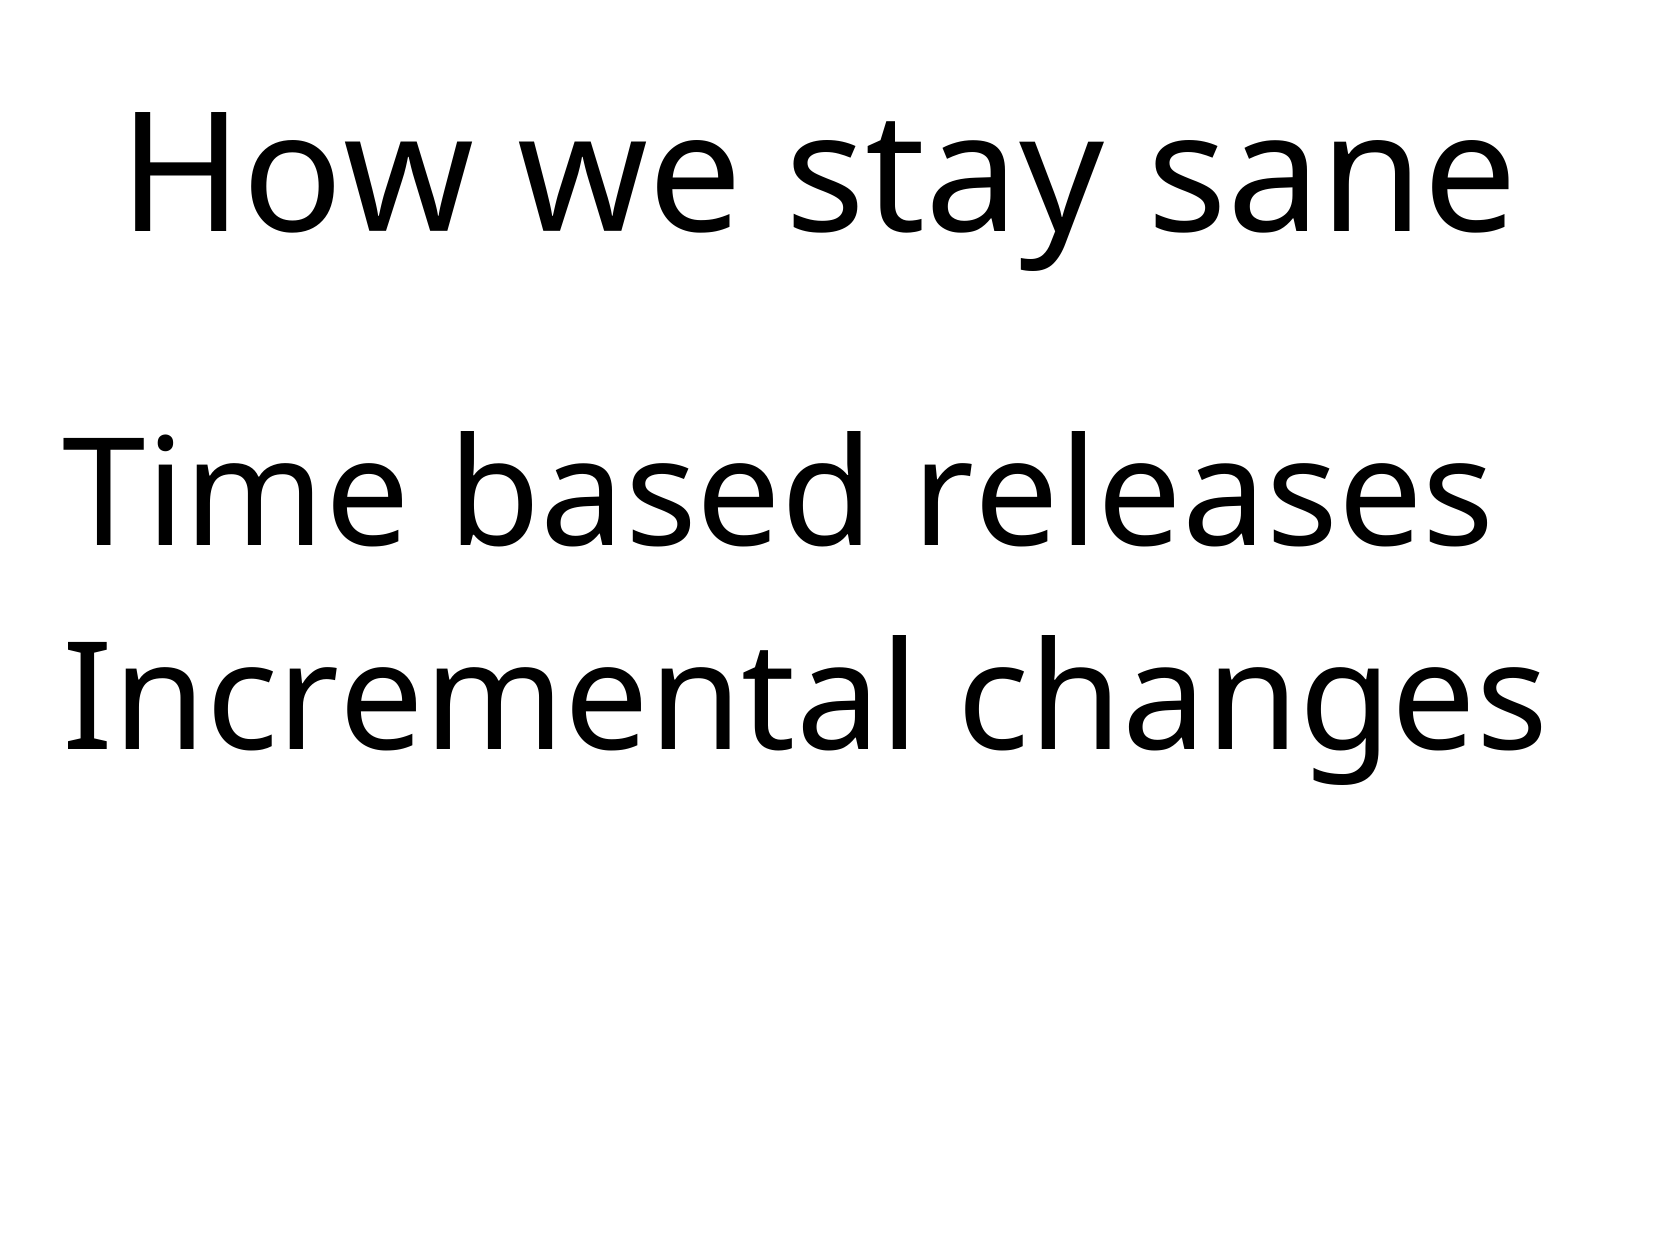

How we stay sane
Time based releases
Incremental changes
2.6.20 to 2.6.24-rc8